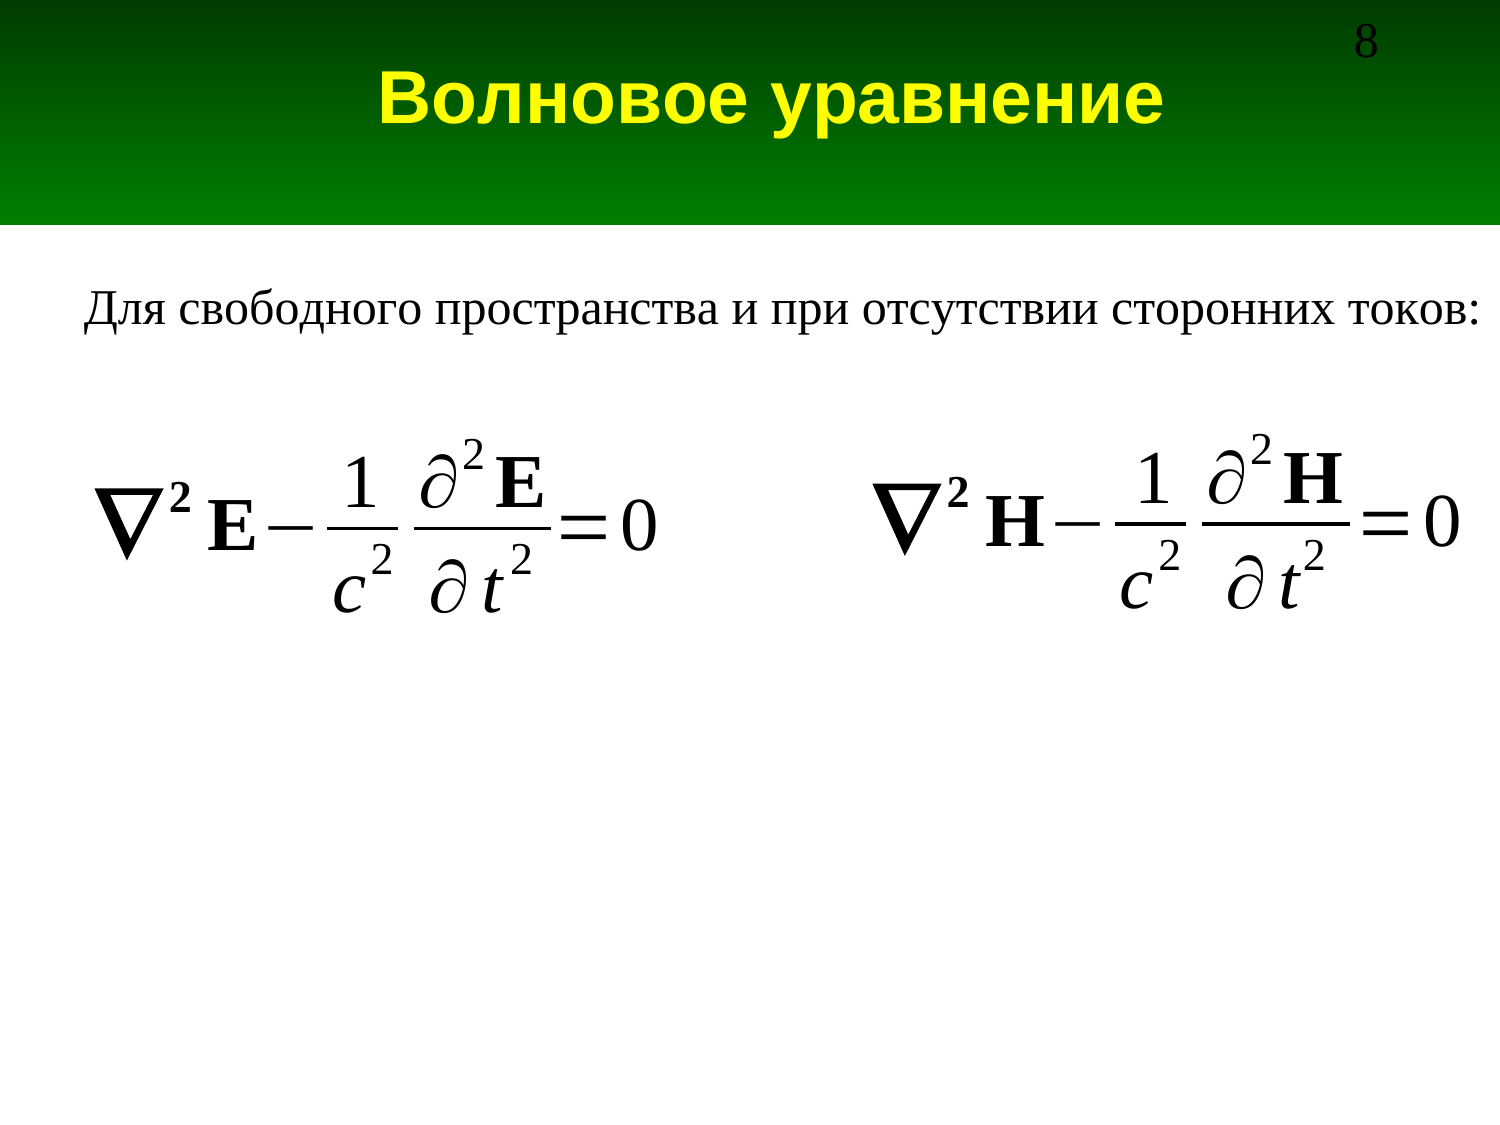

# Волновое уравнение
Для свободного пространства и при отсутствии сторонних токов: